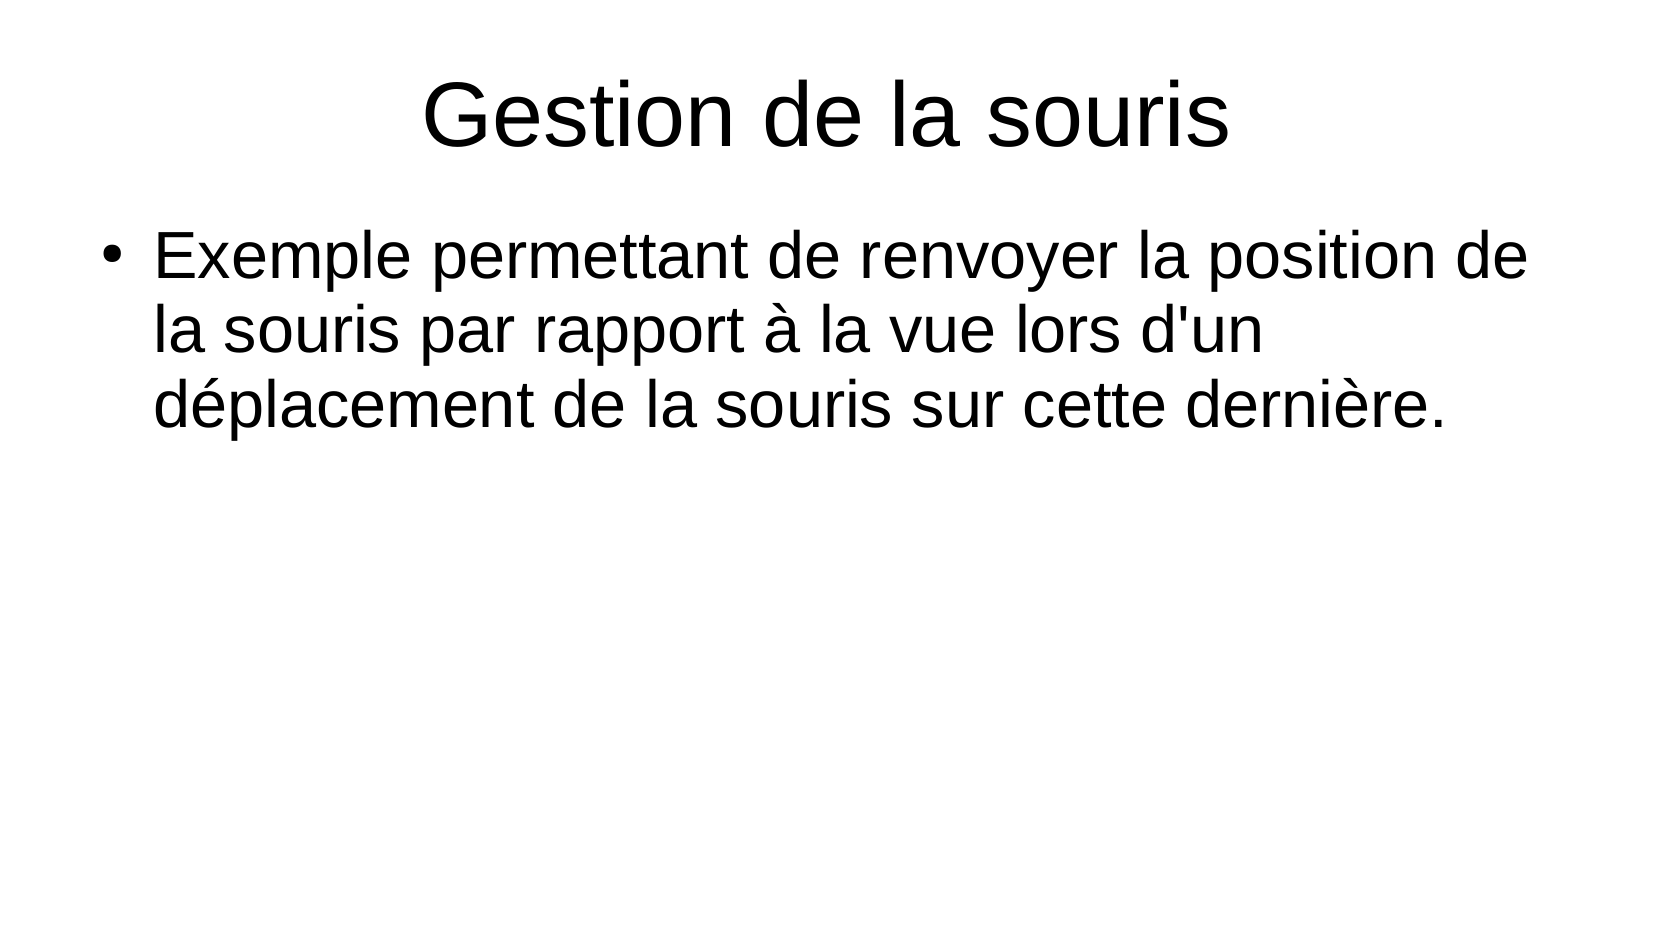

# Gestion de la souris
Exemple permettant de renvoyer la position de la souris par rapport à la vue lors d'un déplacement de la souris sur cette dernière.